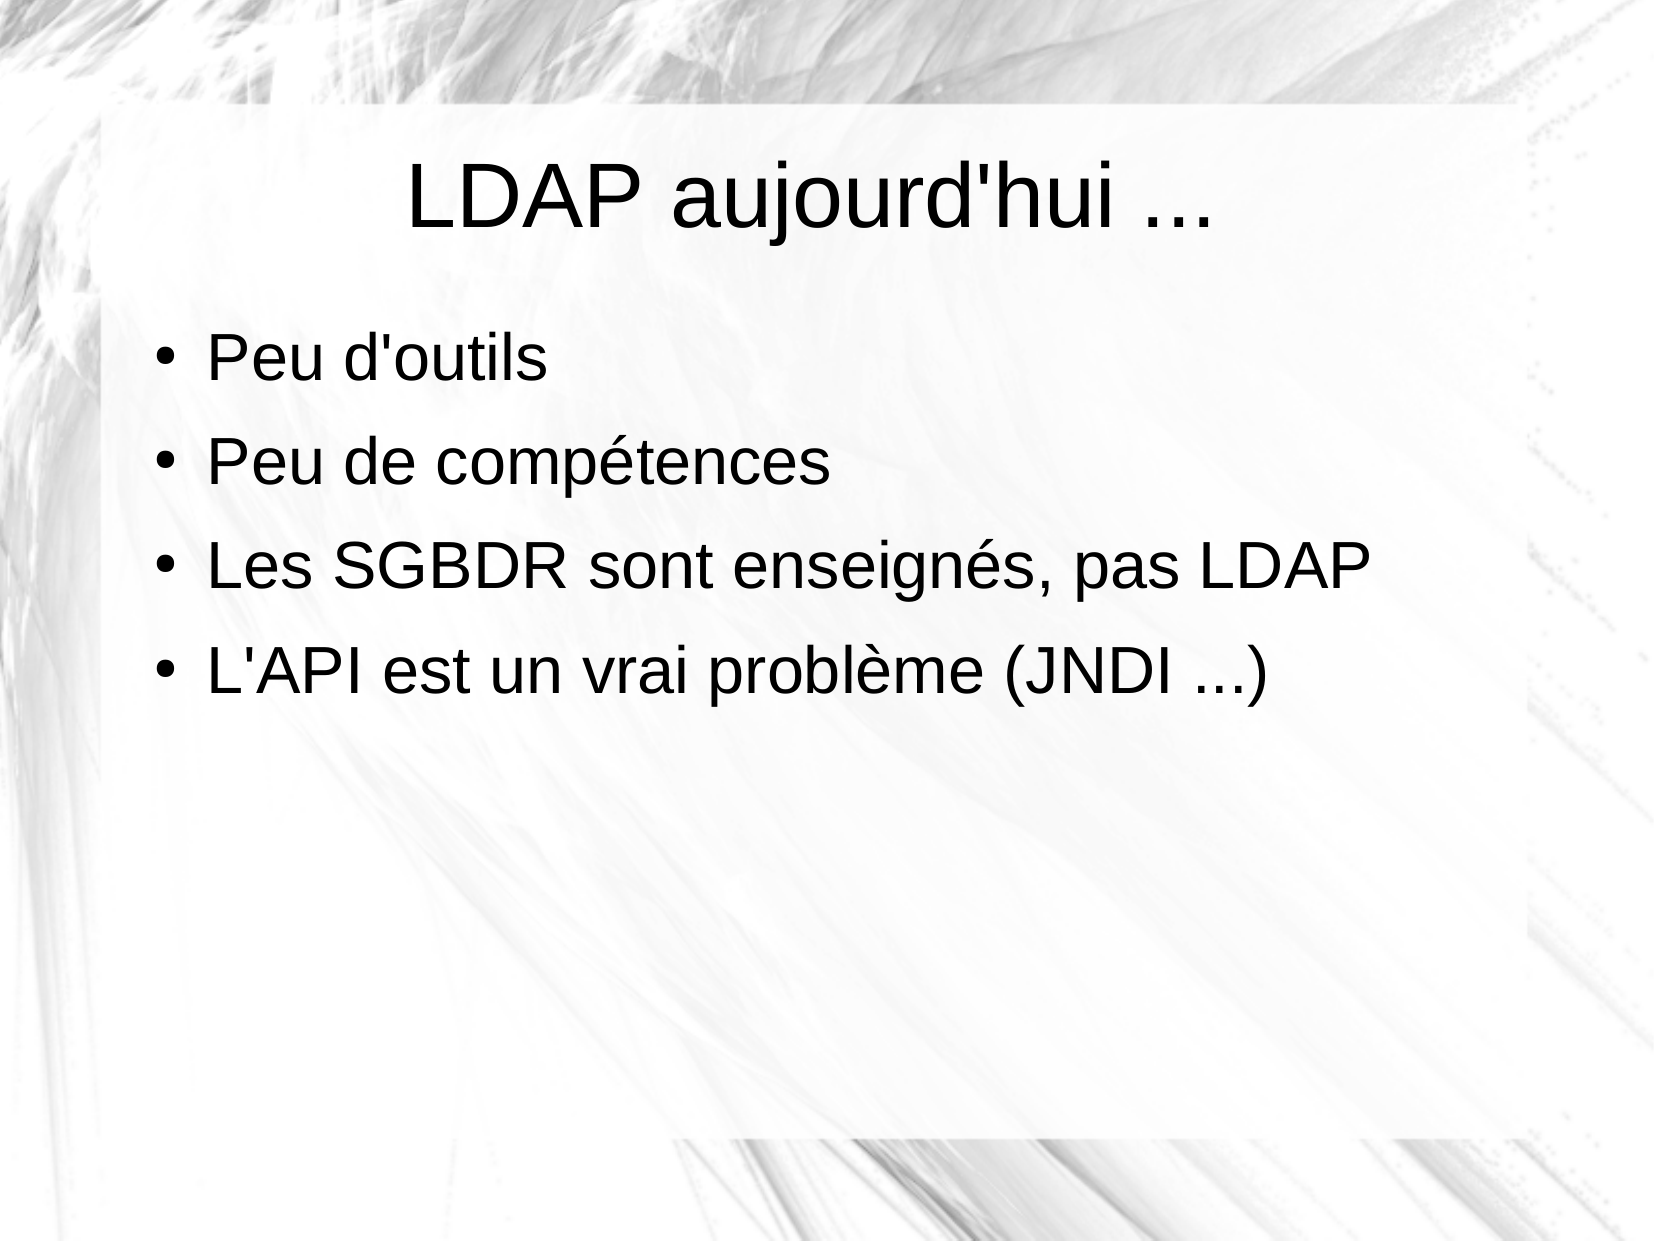

# LDAP aujourd'hui ...
Peu d'outils
Peu de compétences
Les SGBDR sont enseignés, pas LDAP
L'API est un vrai problème (JNDI ...)